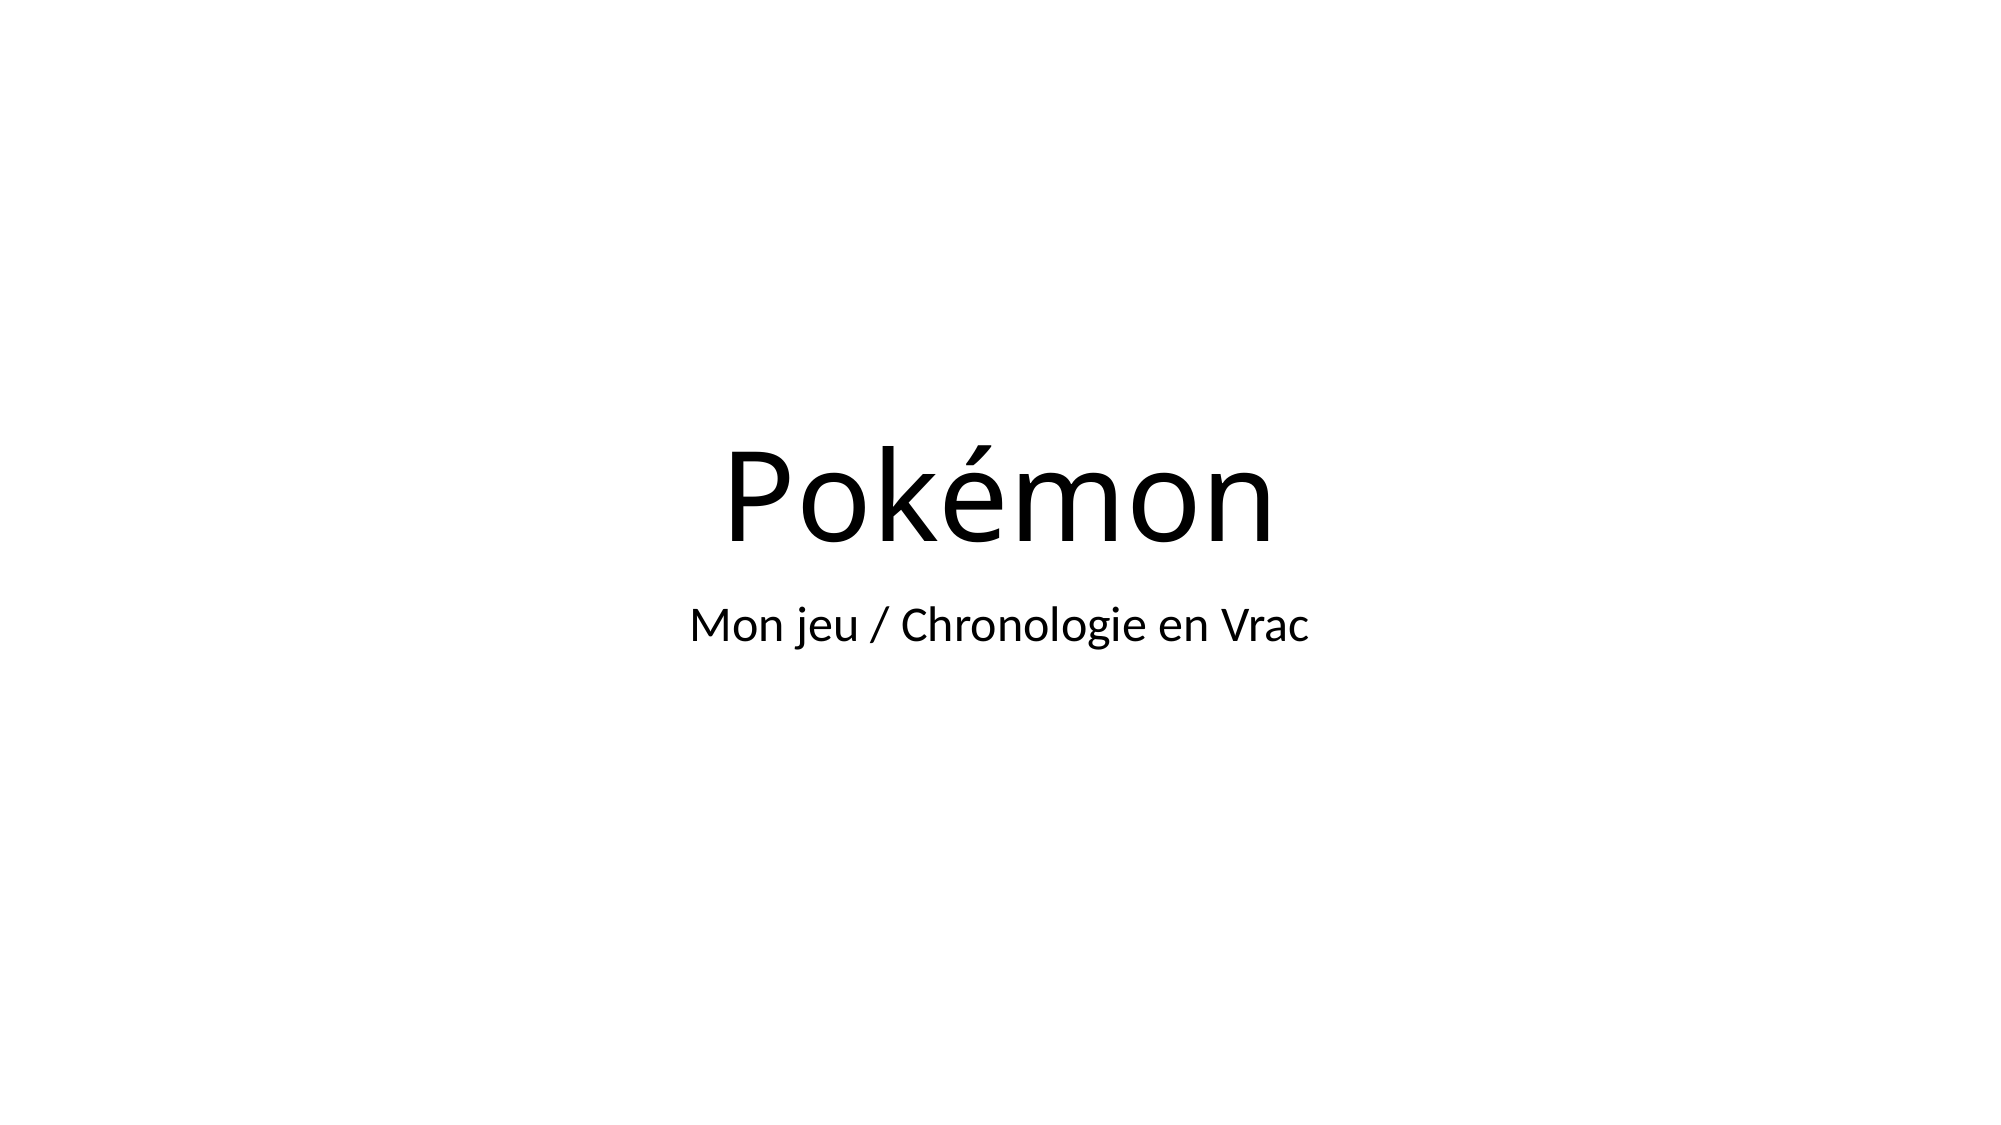

# Pokémon
Mon jeu / Chronologie en Vrac